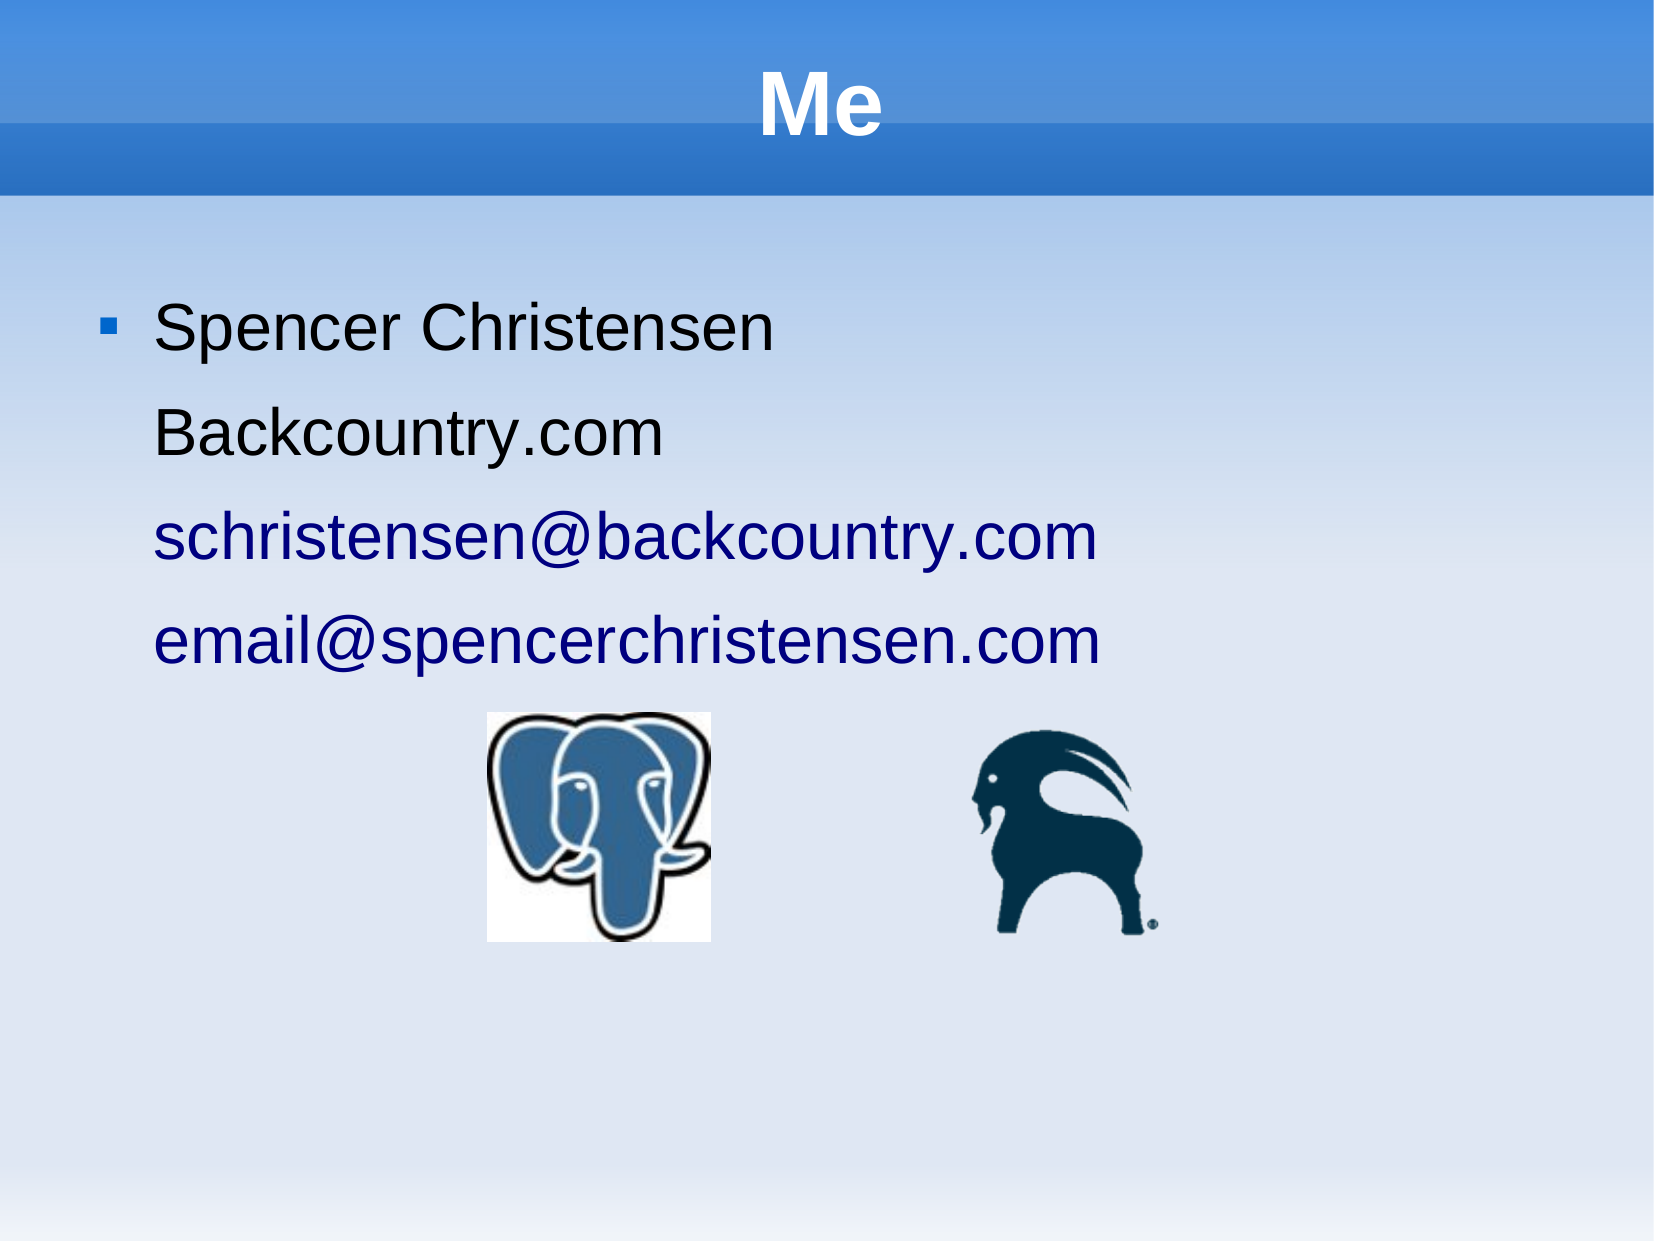

# Me
Spencer Christensen
Backcountry.com
schristensen@backcountry.com
email@spencerchristensen.com